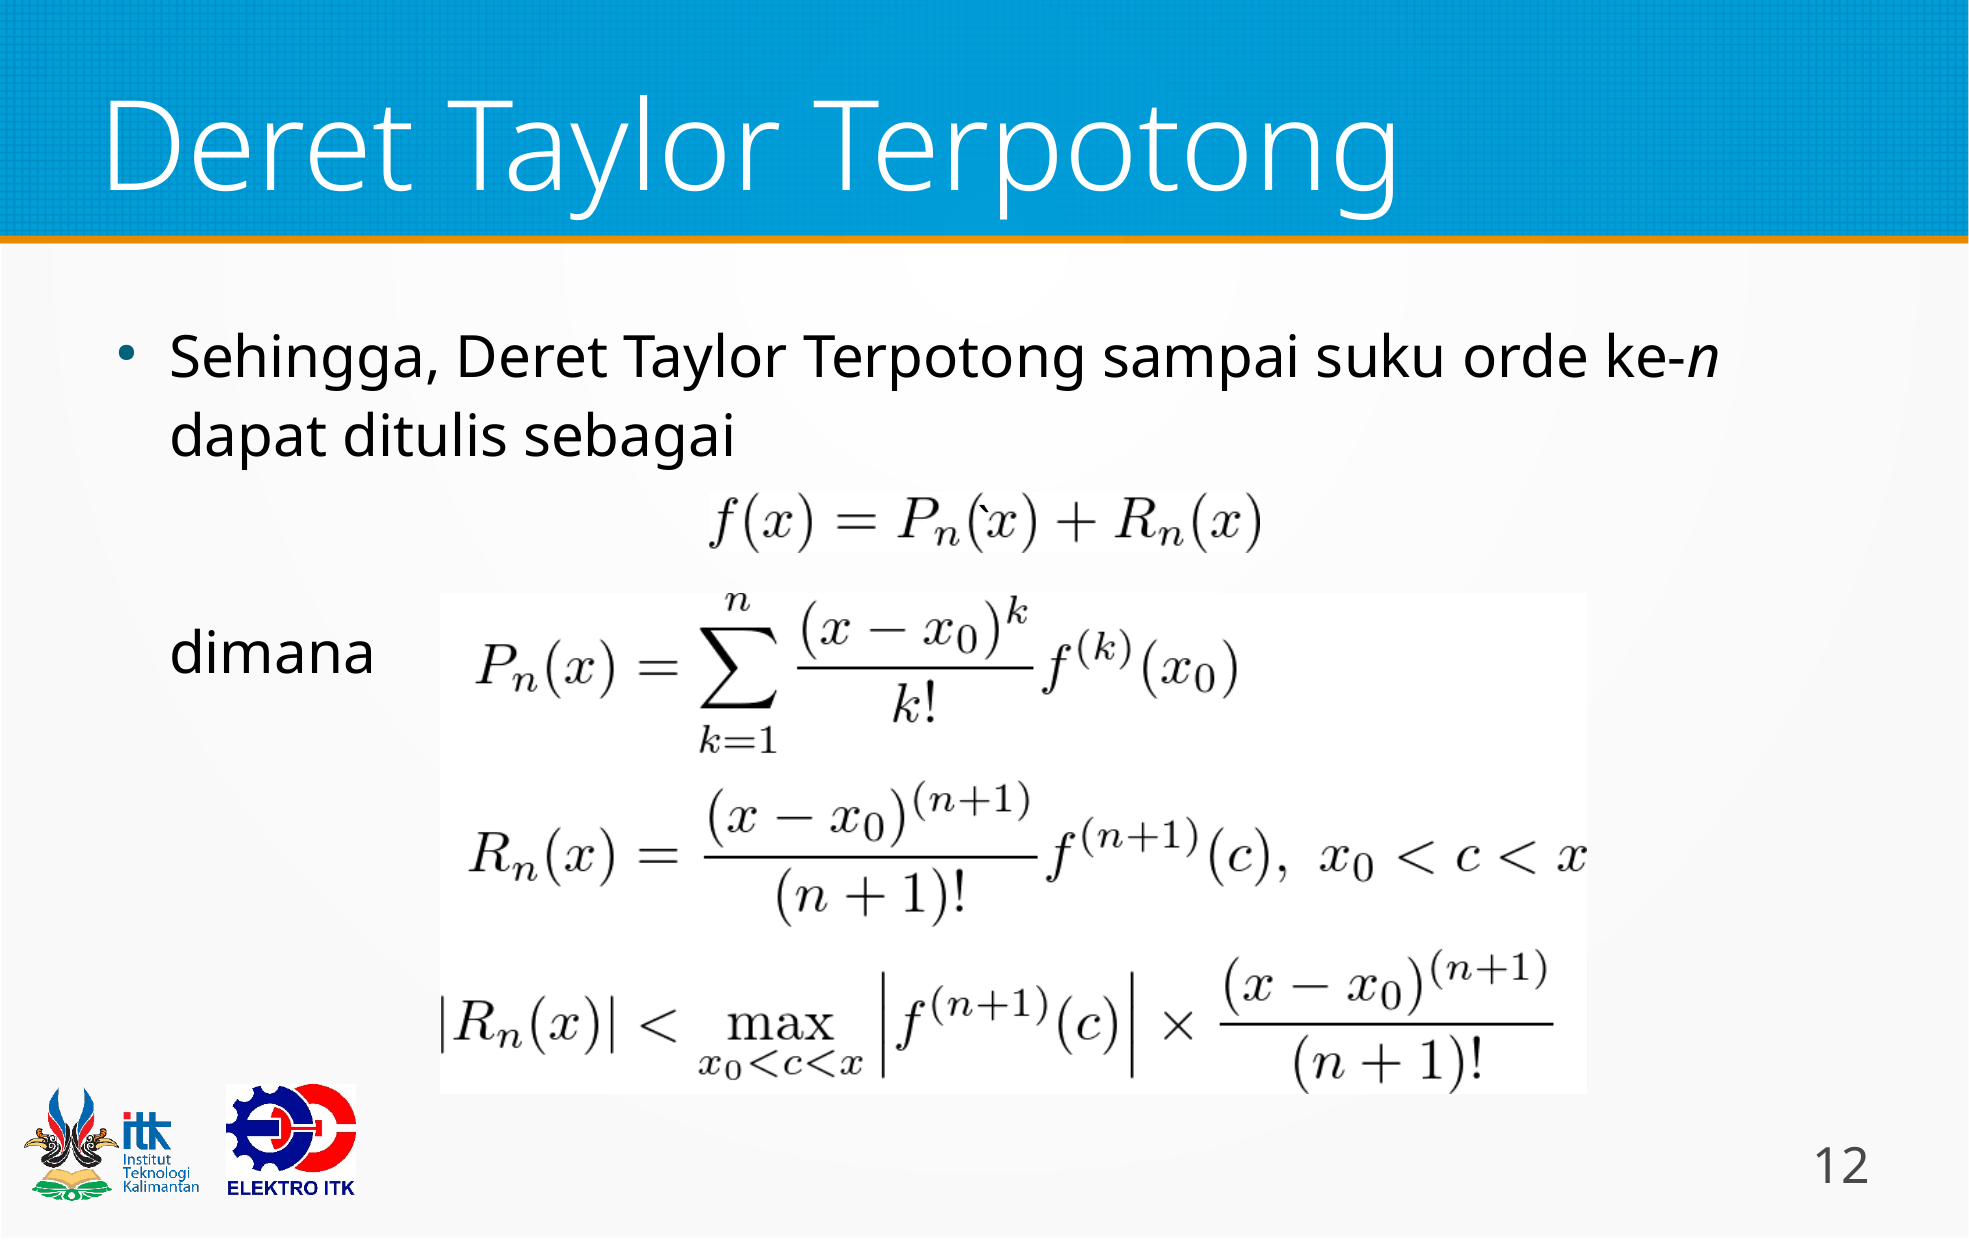

# Deret Taylor Terpotong
Sehingga, Deret Taylor Terpotong sampai suku orde ke-n dapat ditulis sebagai
dimana
`
12